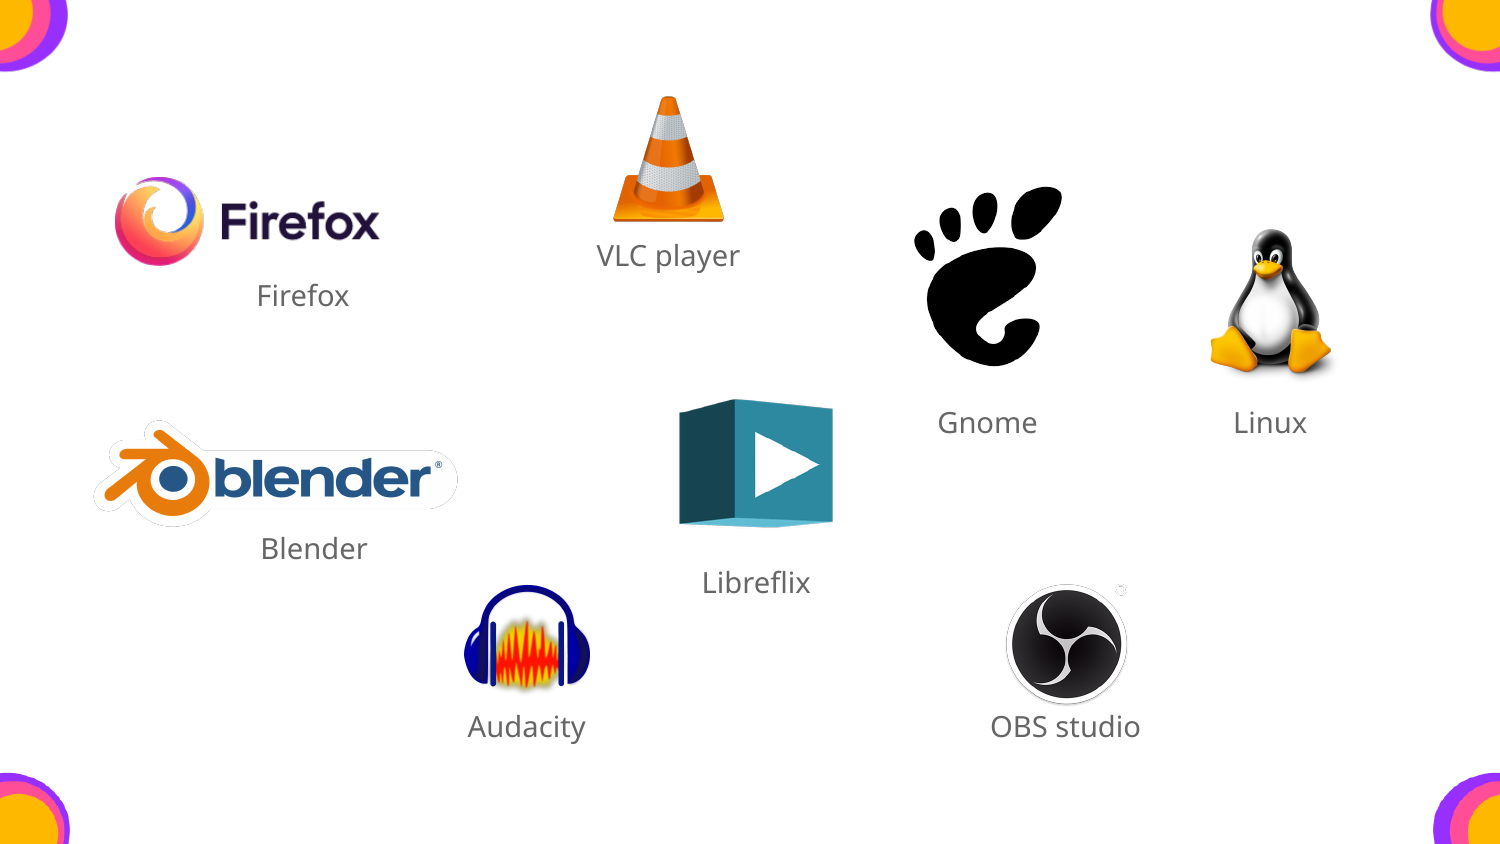

VLC player
# Firefox
Gnome
Linux
Blender
Libreflix
Audacity
OBS studio